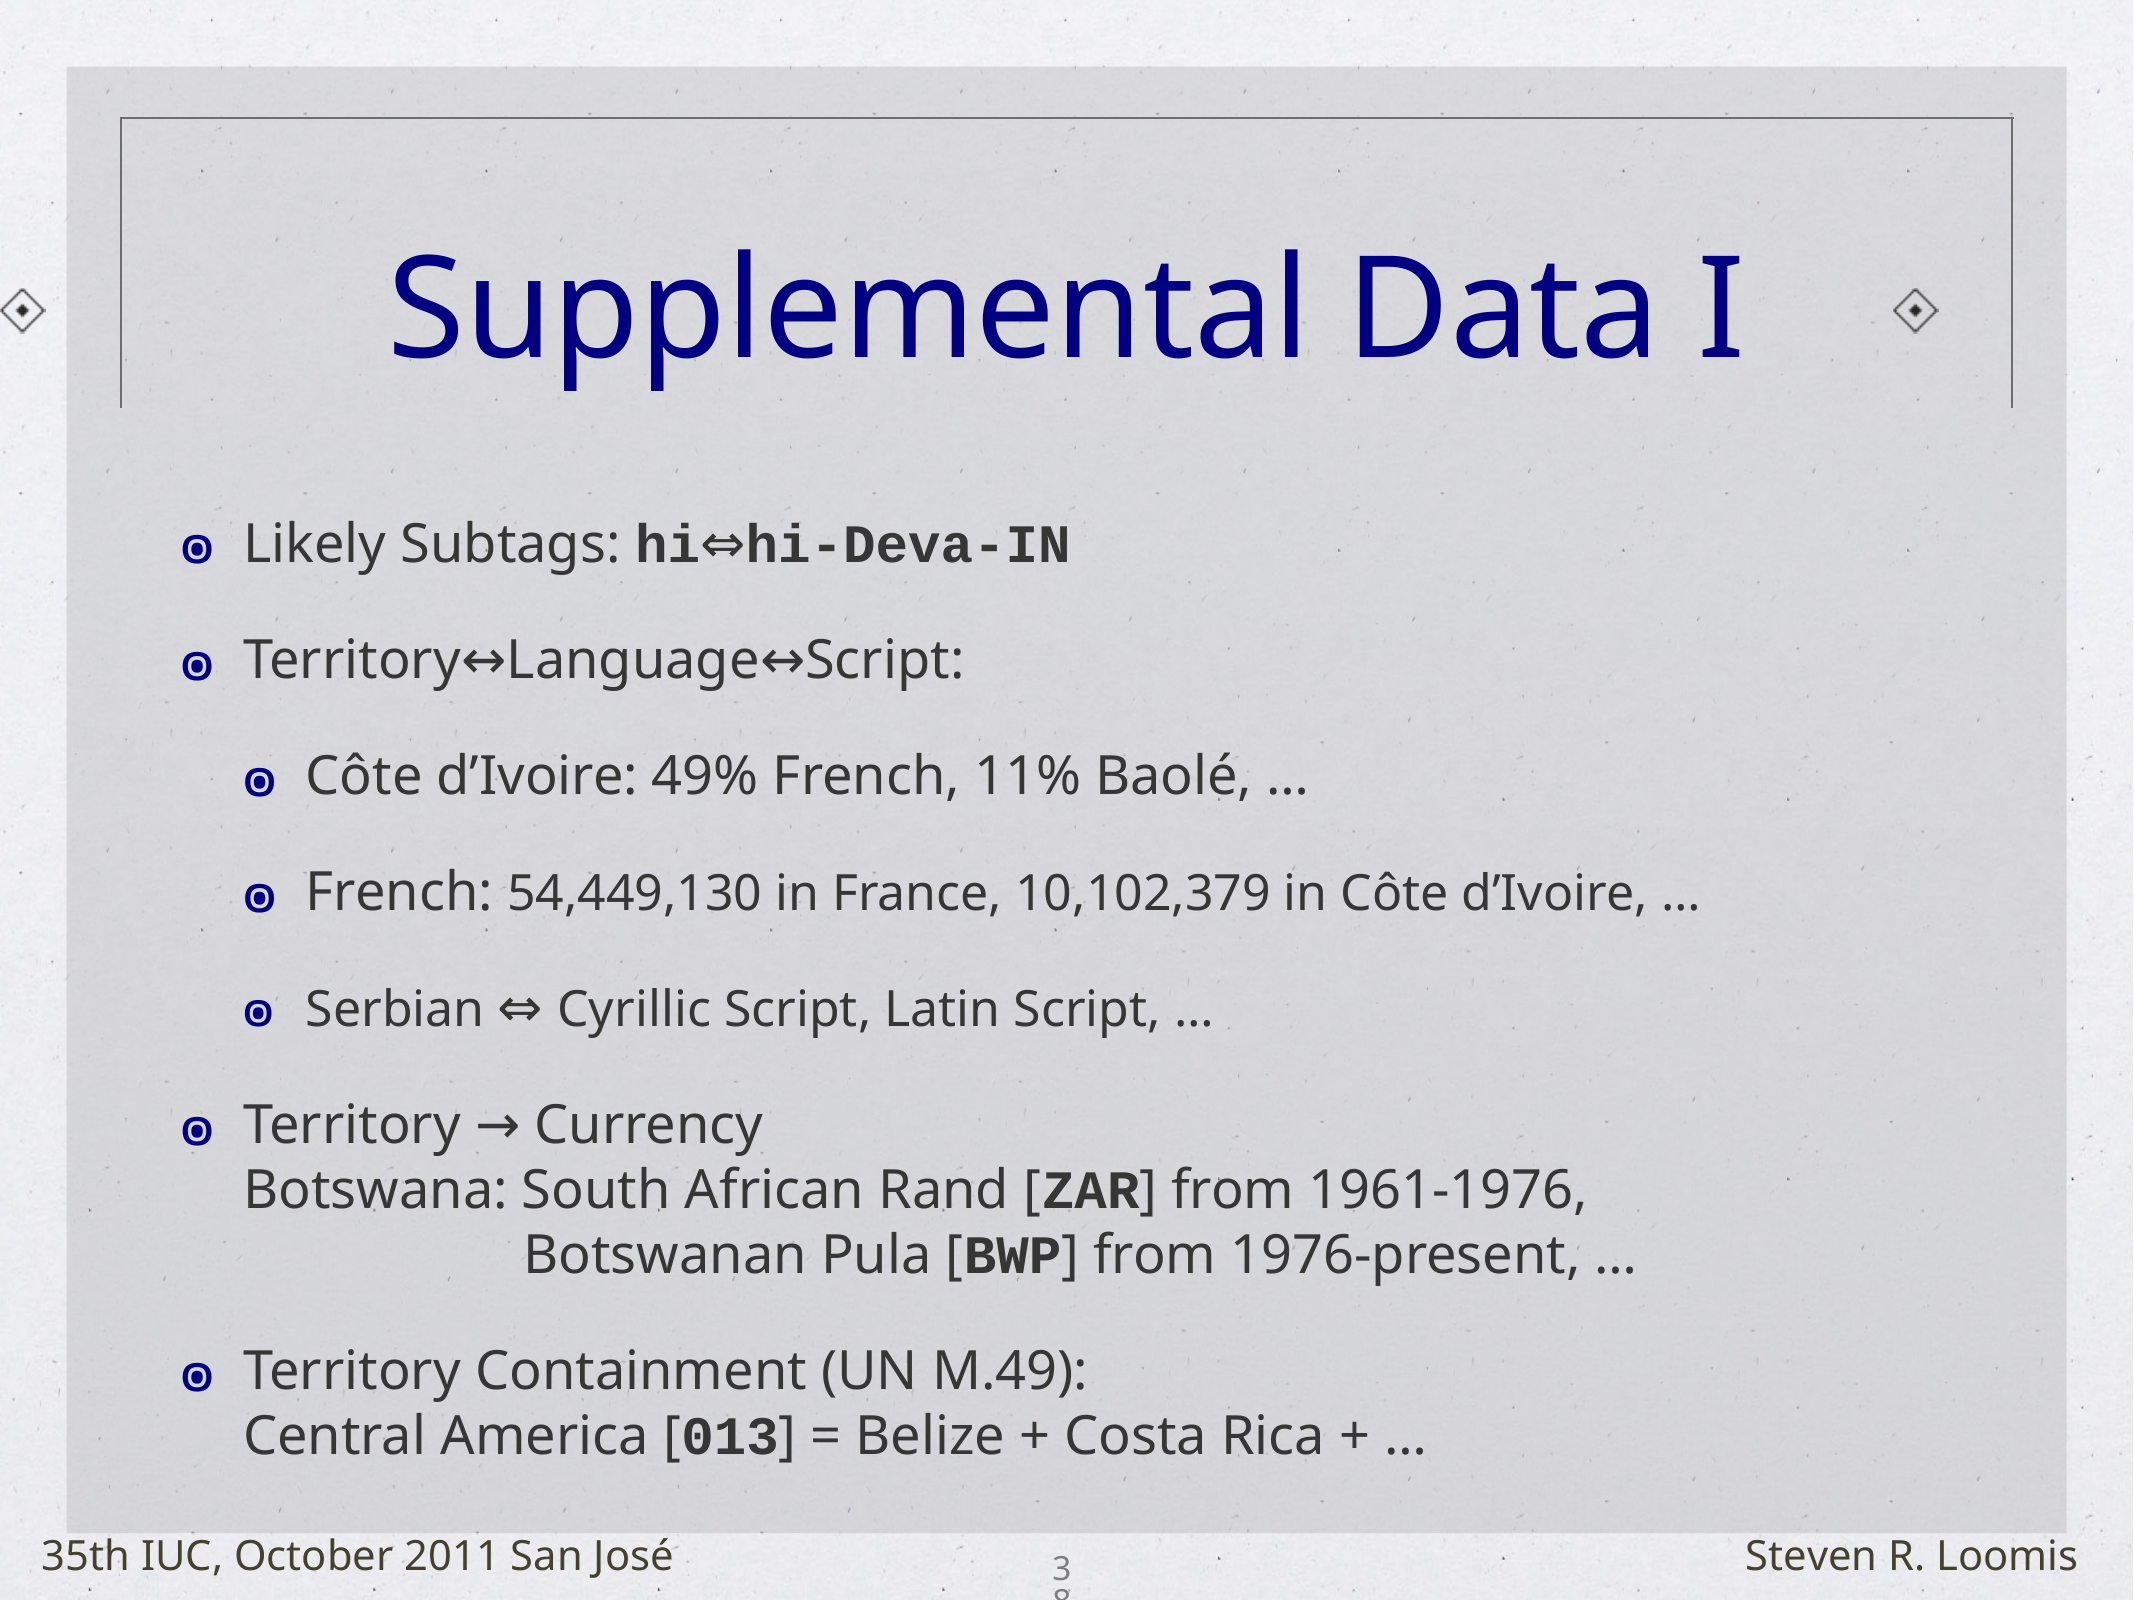

# Supplemental Data I
Likely Subtags: hi⇔hi-Deva-IN
Territory↔Language↔Script:
Côte d’Ivoire: 49% French, 11% Baolé, …
French: 54,449,130 in France, 10,102,379 in Côte d’Ivoire, …
Serbian ⇔ Cyrillic Script, Latin Script, …
Territory → Currency
Botswana: South African Rand [ZAR] from 1961-1976,
 Botswanan Pula [BWP] from 1976-present, …
Territory Containment (UN M.49):
Central America [013] = Belize + Costa Rica + …
38